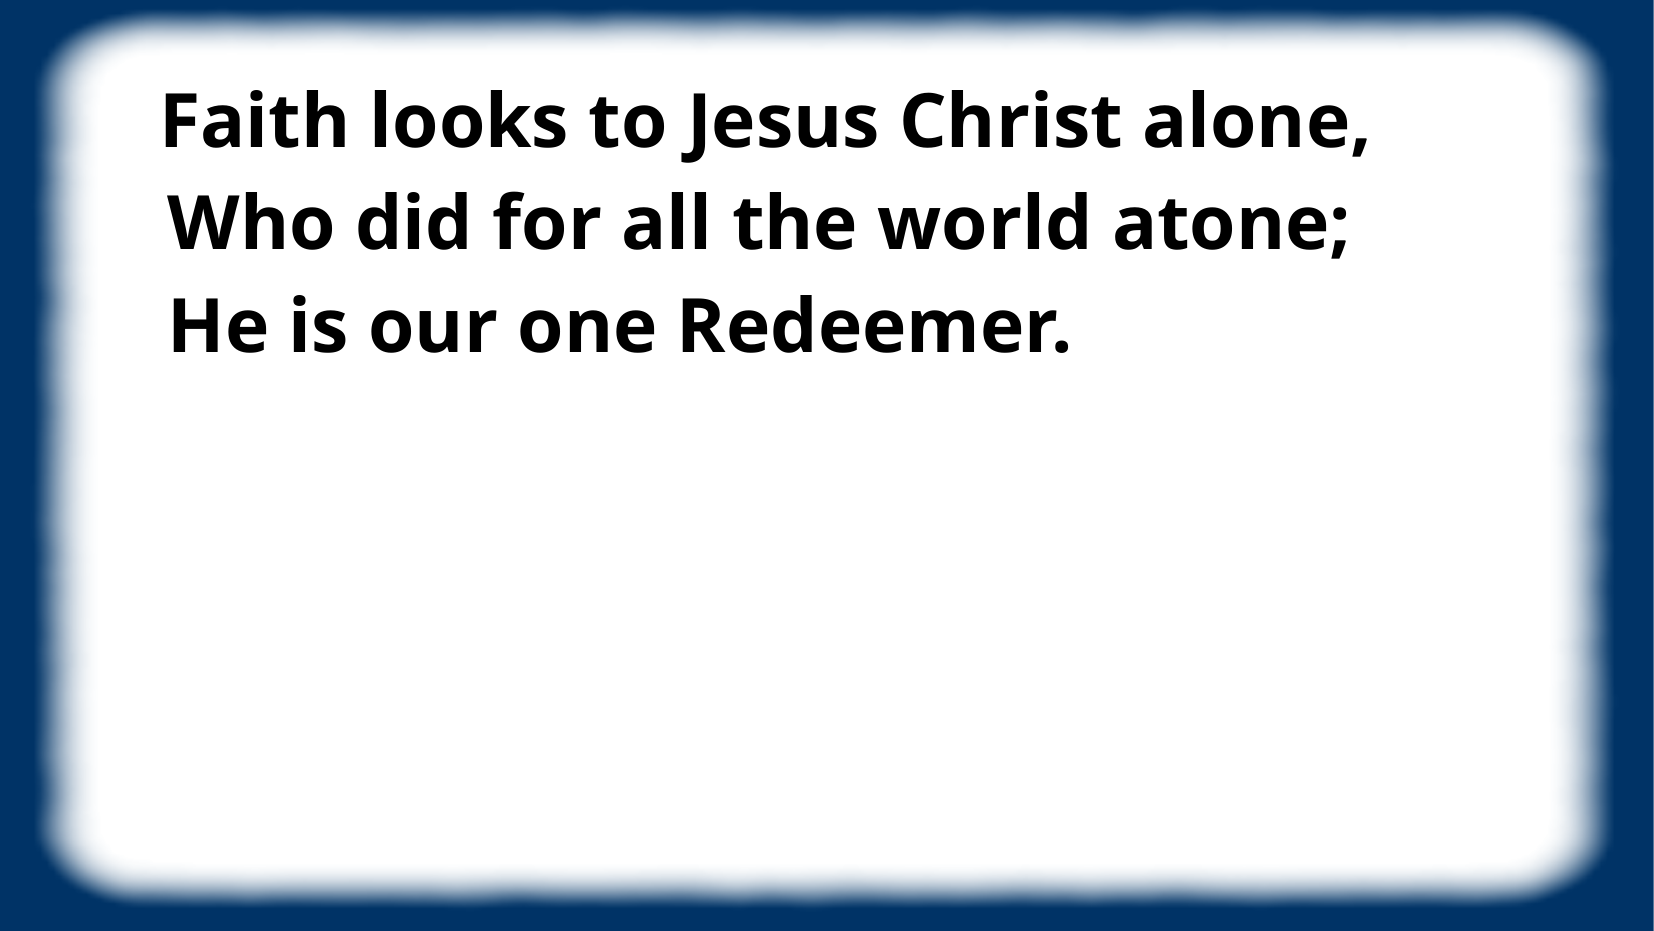

Faith looks to Jesus Christ alone,
 Who did for all the world atone;
 He is our one Redeemer.